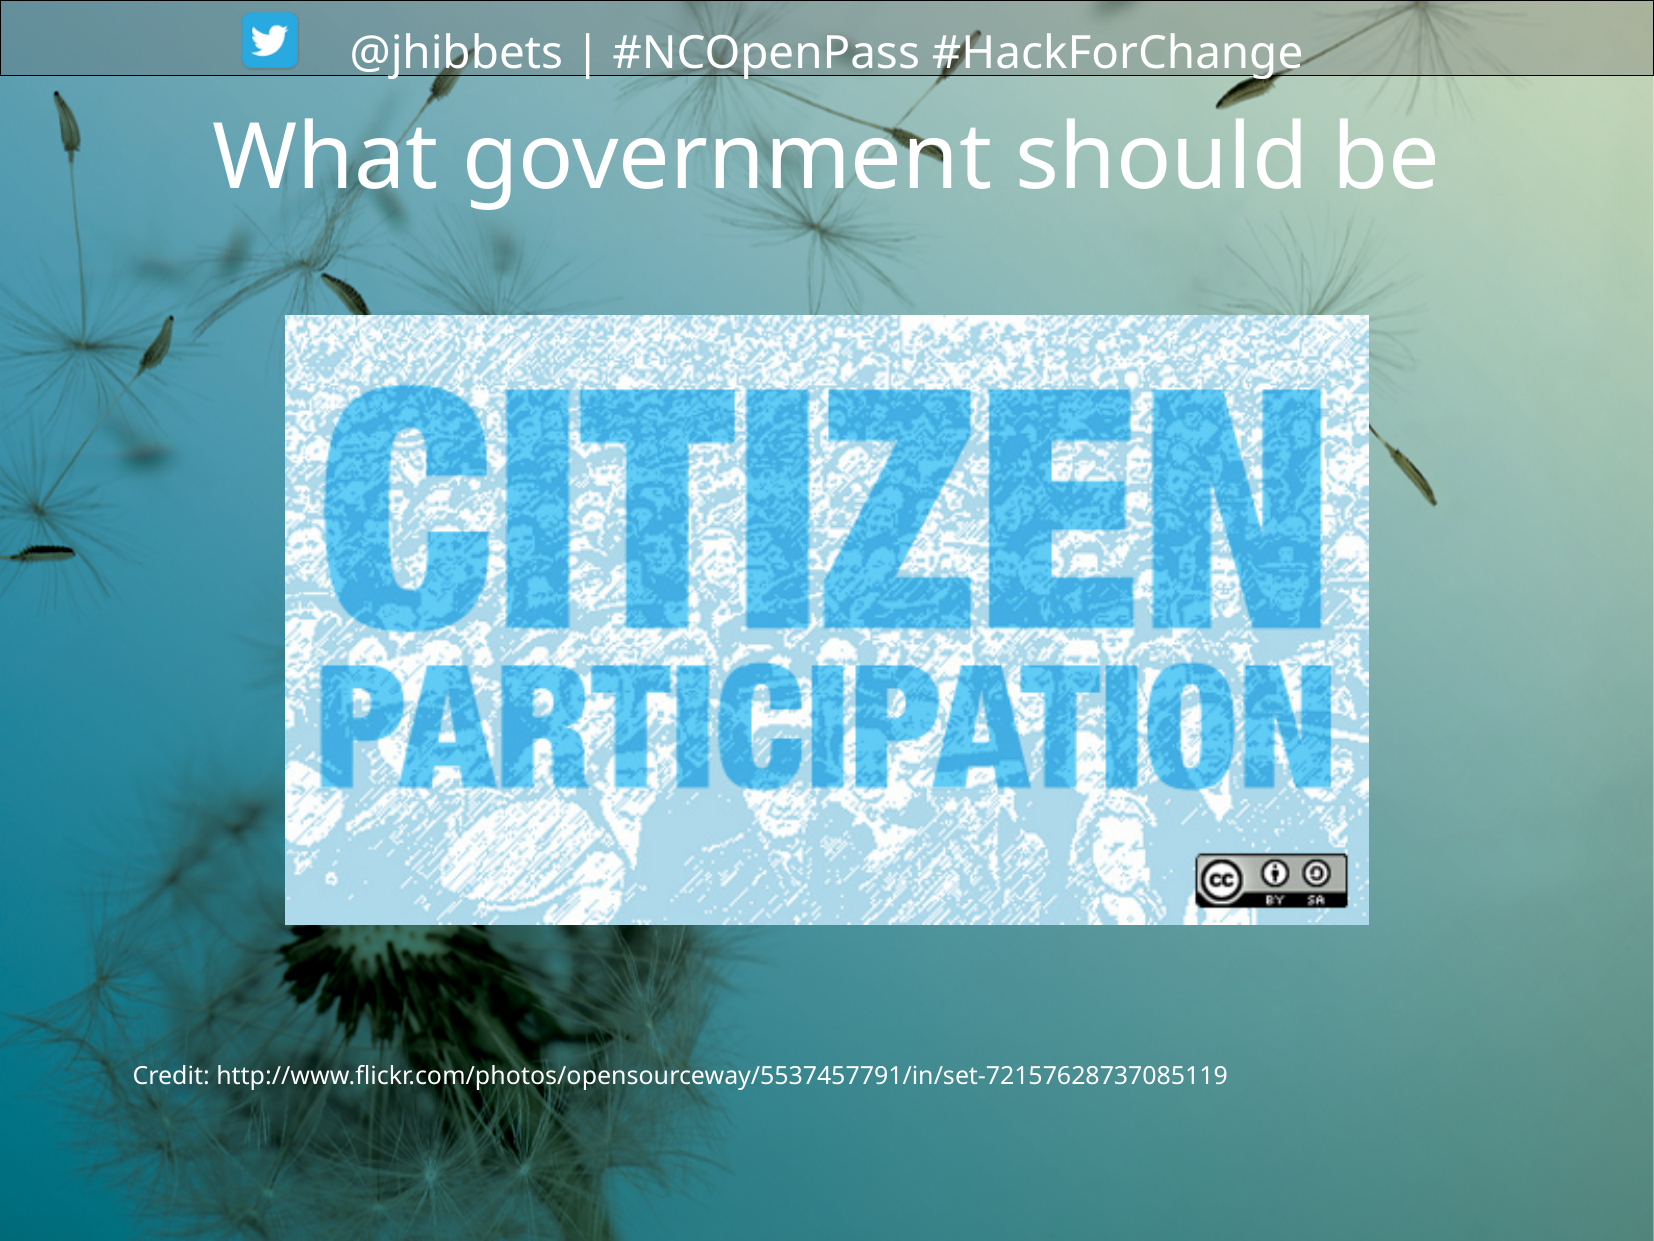

# What government should be
Credit: http://www.flickr.com/photos/opensourceway/5537457791/in/set-72157628737085119